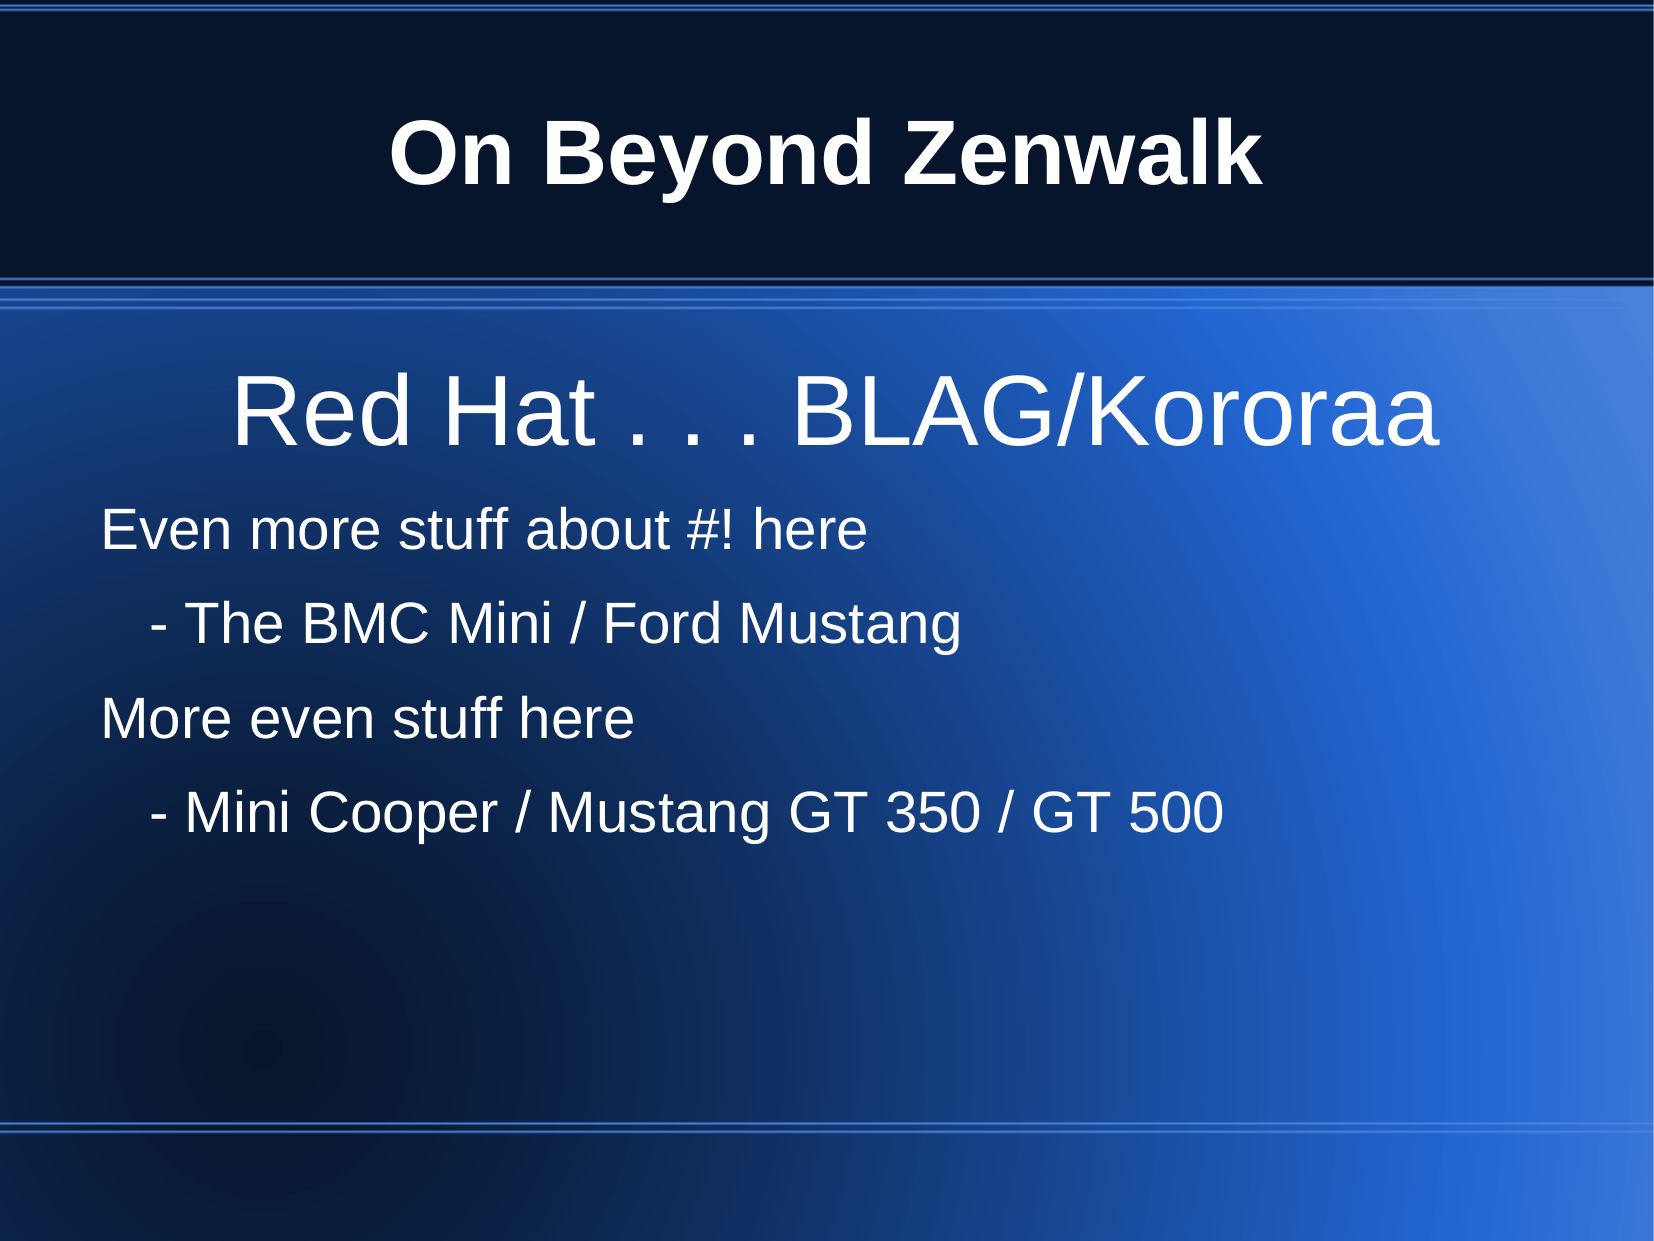

# On Beyond Zenwalk
Red Hat . . . BLAG/Kororaa
Even more stuff about #! here
 - The BMC Mini / Ford Mustang
More even stuff here
 - Mini Cooper / Mustang GT 350 / GT 500